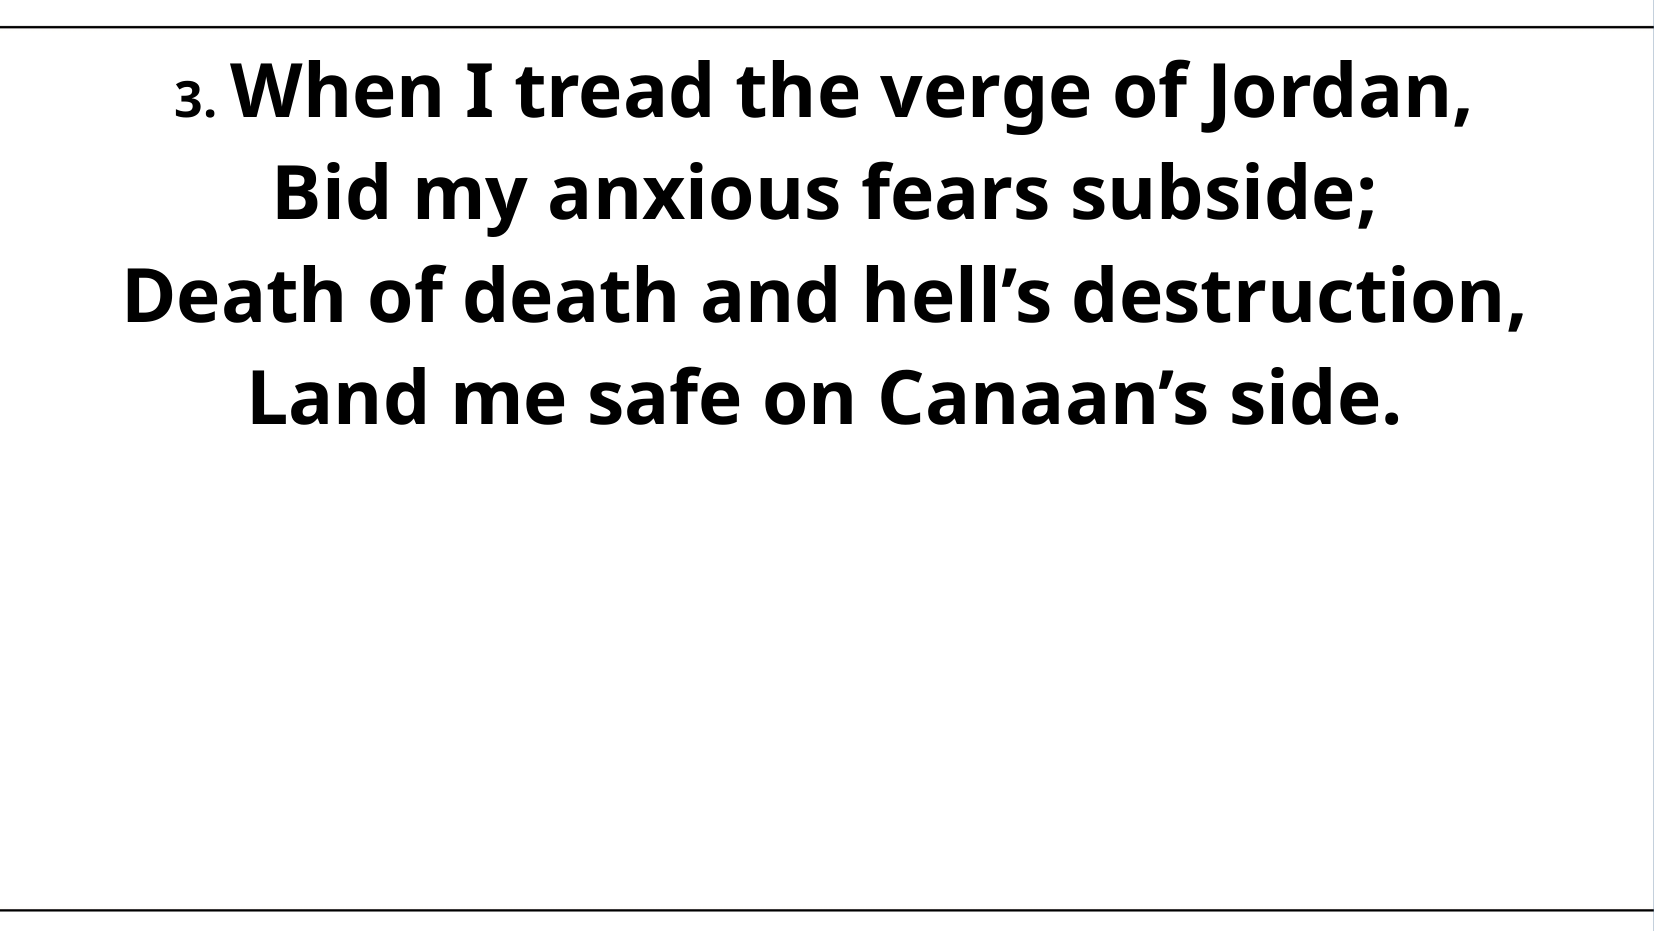

3. When I tread the verge of Jordan,
Bid my anxious fears subside;
Death of death and hell’s destruction,
Land me safe on Canaan’s side.